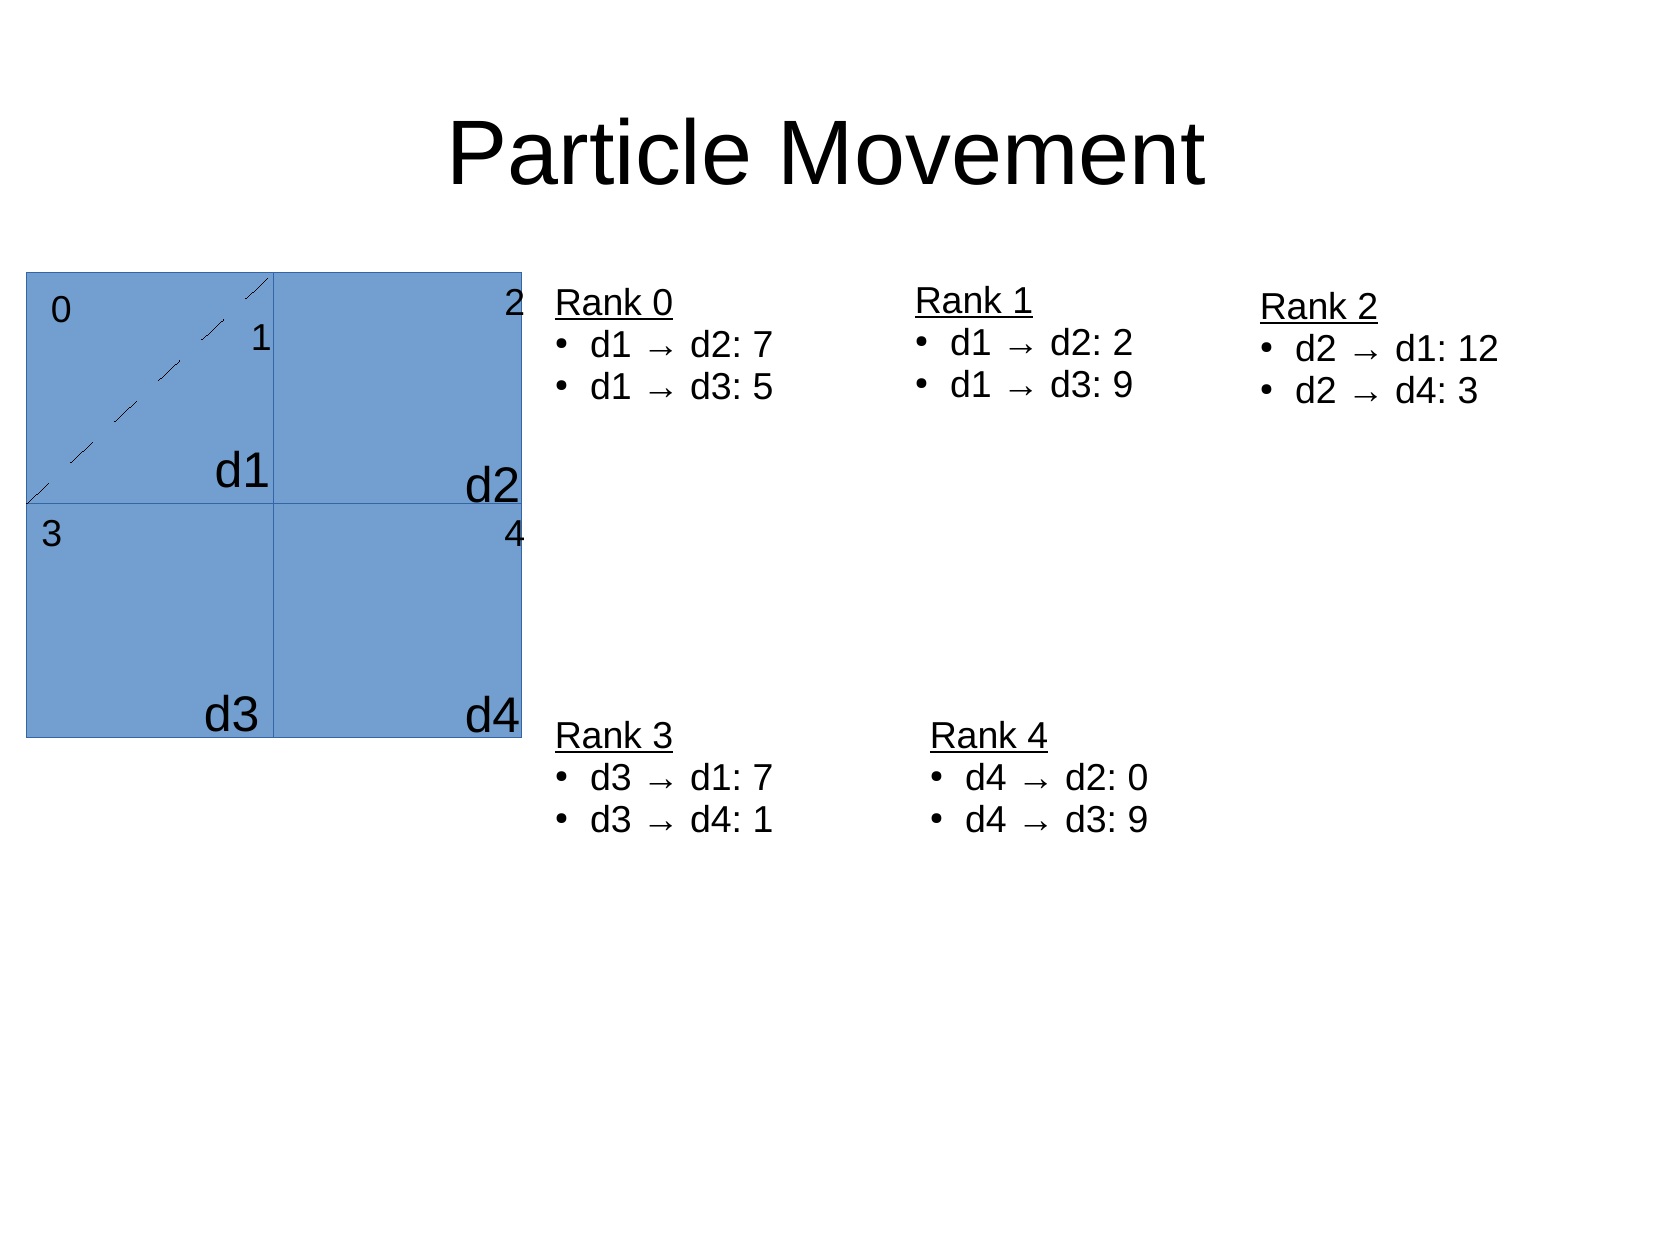

# Particle Movement
Rank 1
d1 → d2: 2
d1 → d3: 9
2
Rank 0
d1 → d2: 7
d1 → d3: 5
Rank 2
d2 → d1: 12
d2 → d4: 3
0
1
d1
d2
4
3
d3
d4
Rank 3
d3 → d1: 7
d3 → d4: 1
Rank 4
d4 → d2: 0
d4 → d3: 9